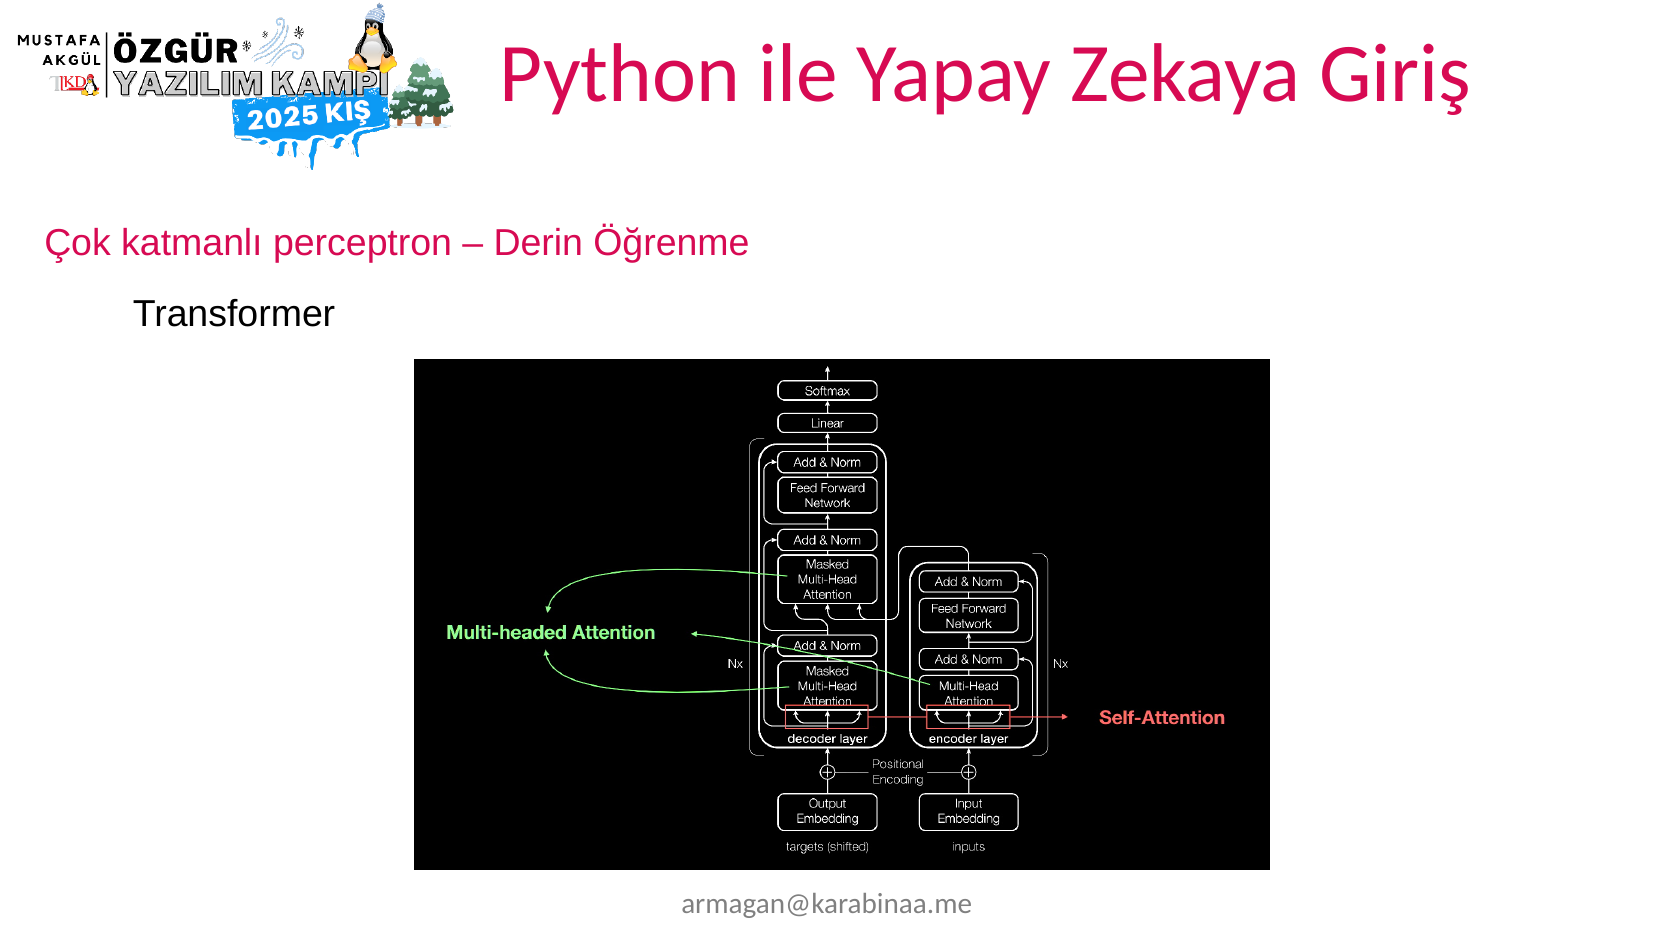

Python ile Yapay Zekaya Giriş
Çok katmanlı perceptron – Derin Öğrenme
Transformer
armagan@karabinaa.me